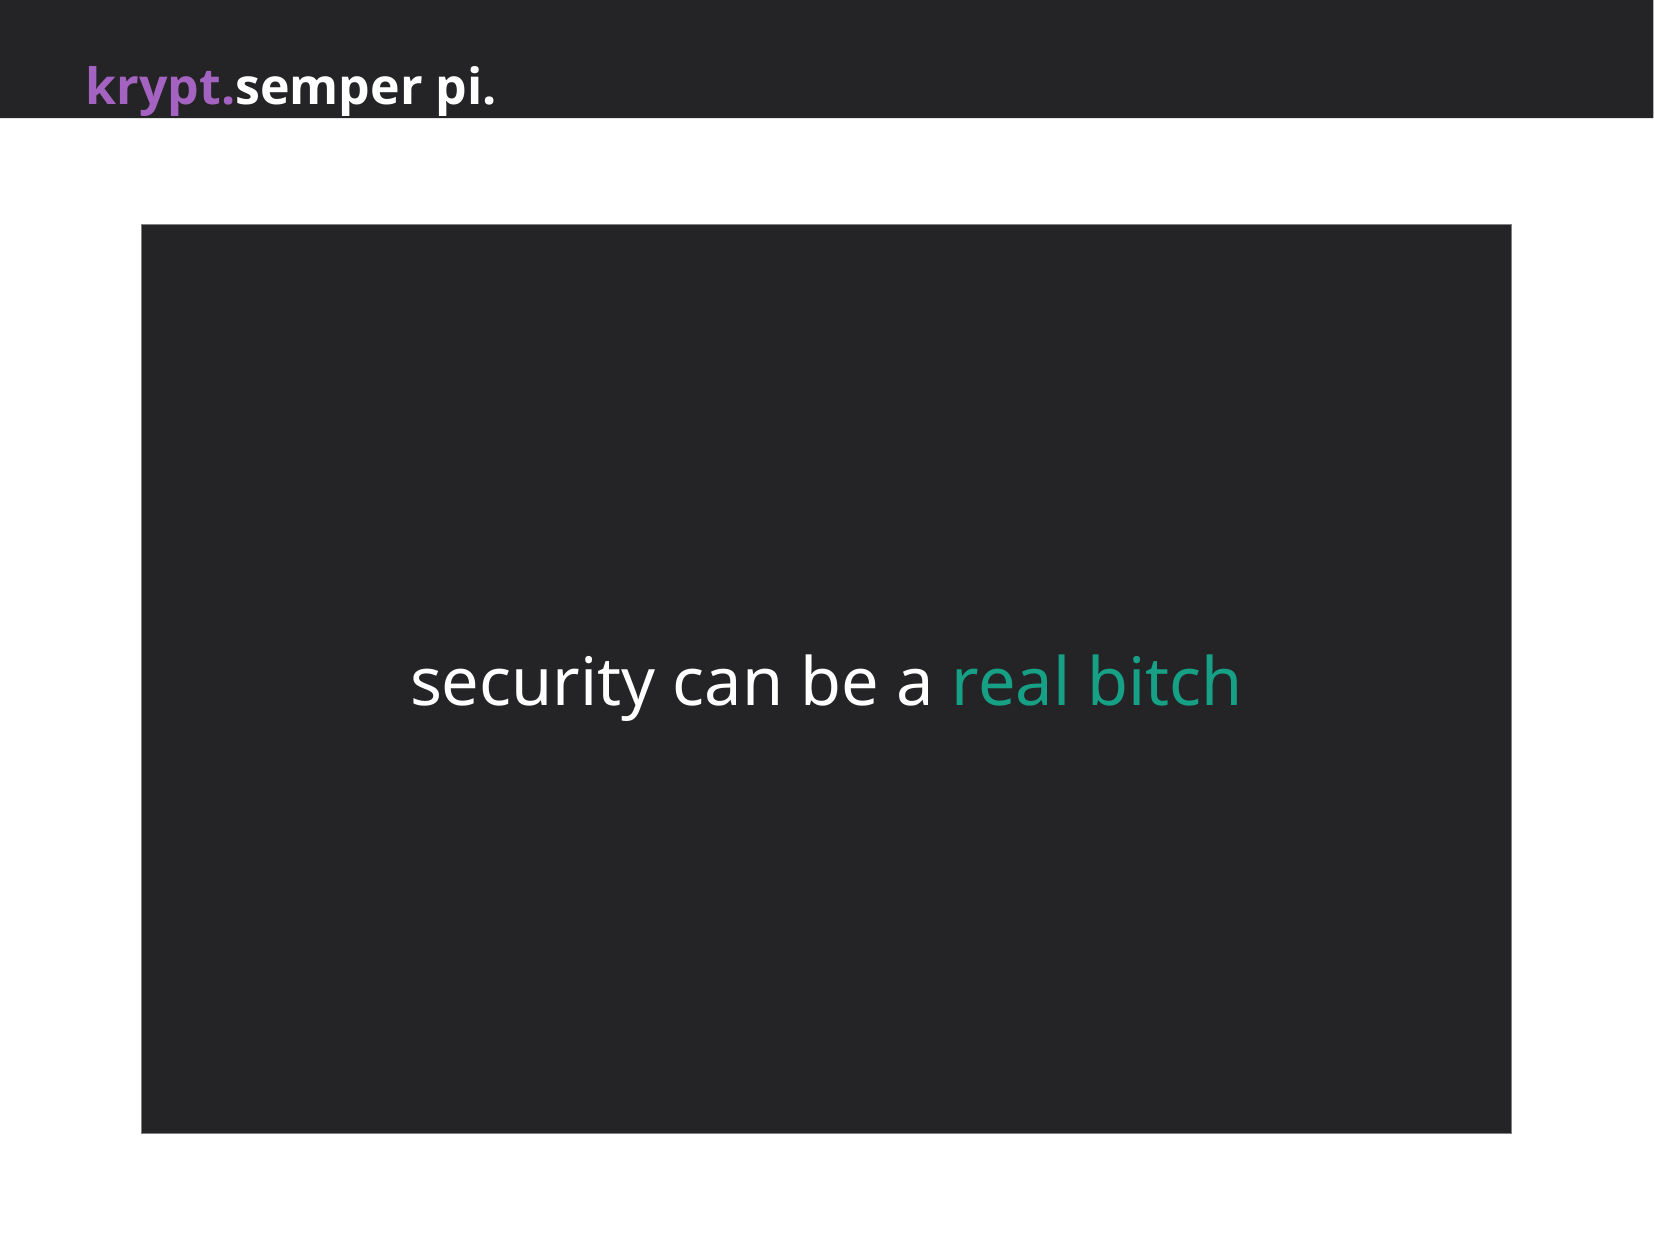

krypt.semper pi.
security can be a real bitch
security sucks.